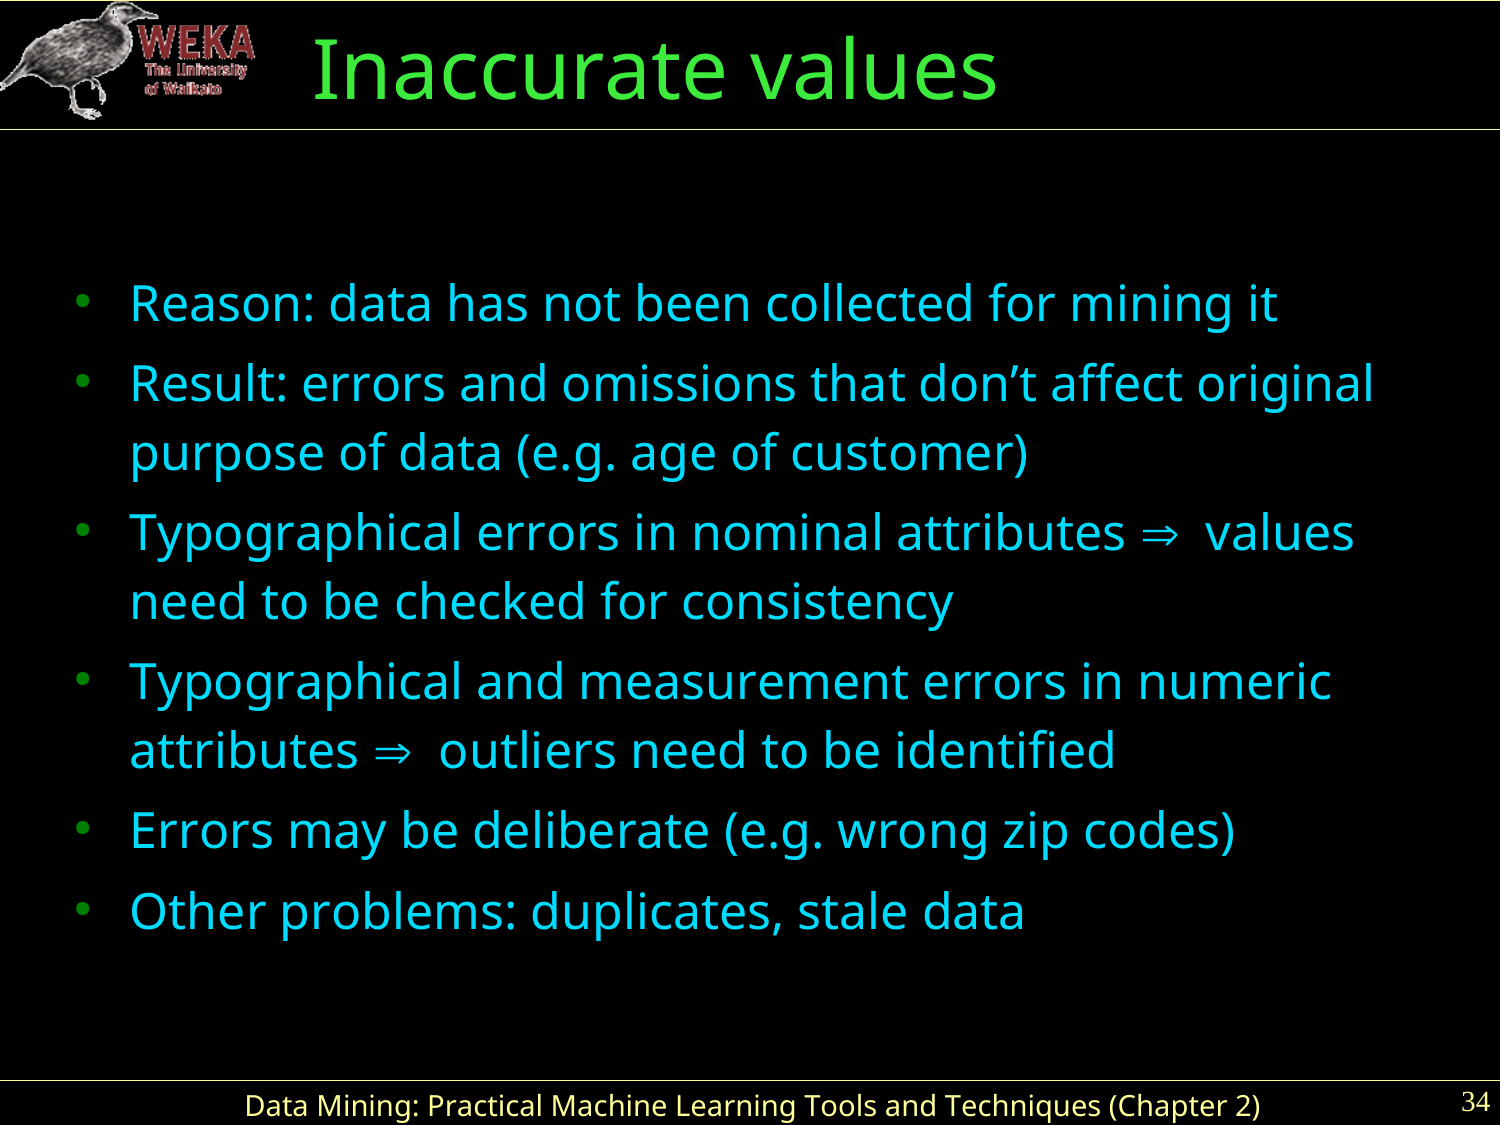

# Inaccurate values
Reason: data has not been collected for mining it
Result: errors and omissions that don’t affect original purpose of data (e.g. age of customer)
Typographical errors in nominal attributes  values need to be checked for consistency
Typographical and measurement errors in numeric attributes  outliers need to be identified
Errors may be deliberate (e.g. wrong zip codes)
Other problems: duplicates, stale data
Data Mining: Practical Machine Learning Tools and Techniques (Chapter 2)
34